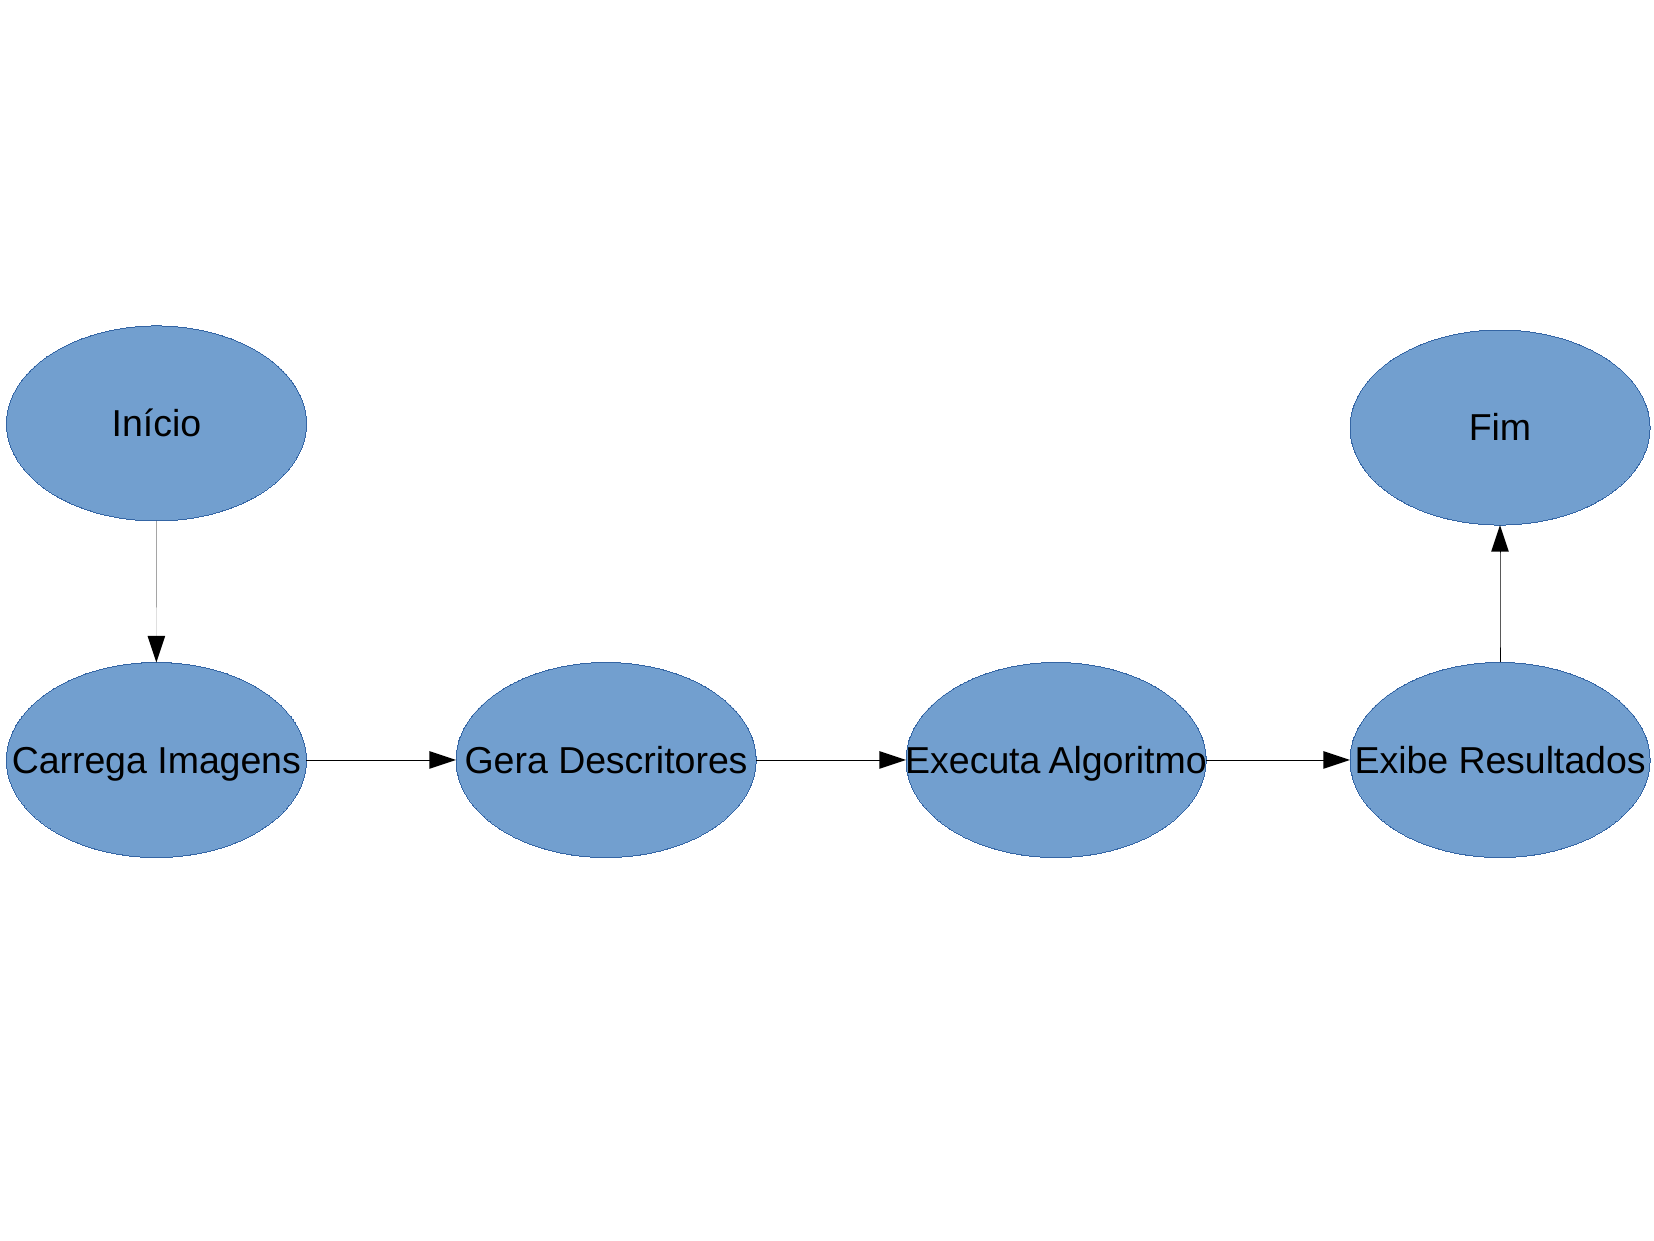

Início
Fim
Carrega Imagens
Gera Descritores
Executa Algoritmo
Exibe Resultados